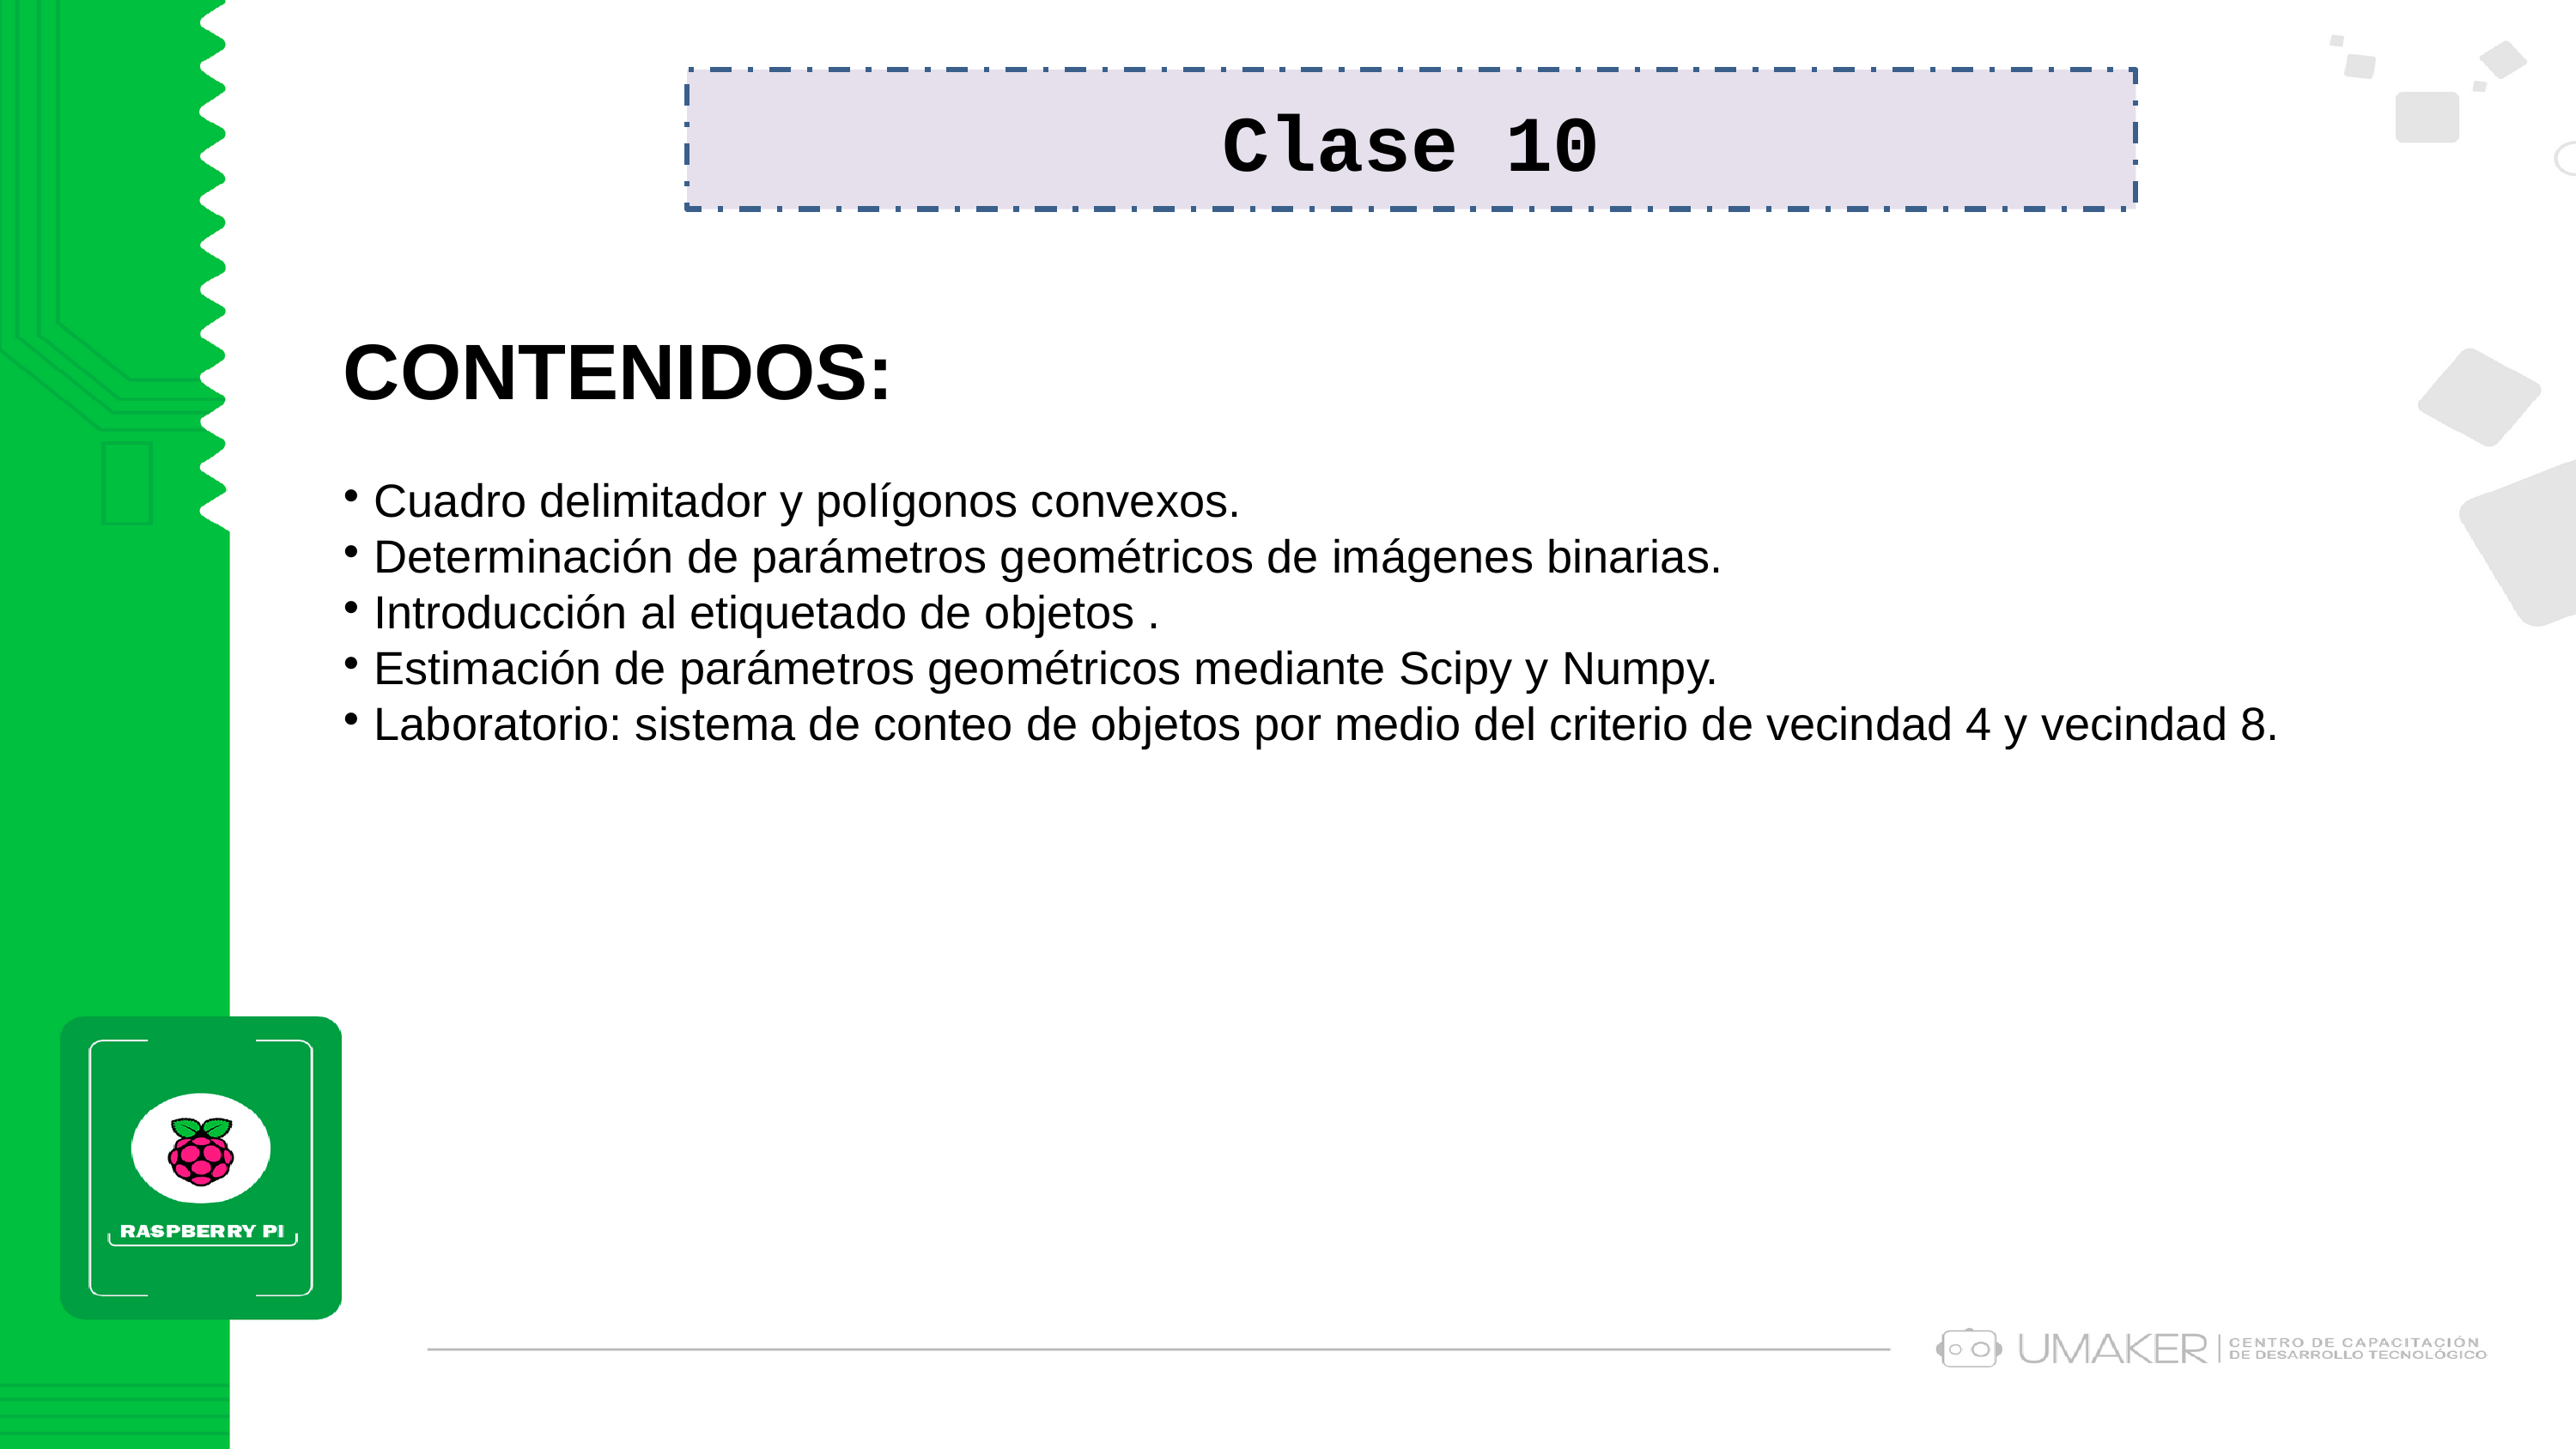

Clase 10
CONTENIDOS:
Cuadro delimitador y polígonos convexos.
Determinación de parámetros geométricos de imágenes binarias.
Introducción al etiquetado de objetos .
Estimación de parámetros geométricos mediante Scipy y Numpy.
Laboratorio: sistema de conteo de objetos por medio del criterio de vecindad 4 y vecindad 8.